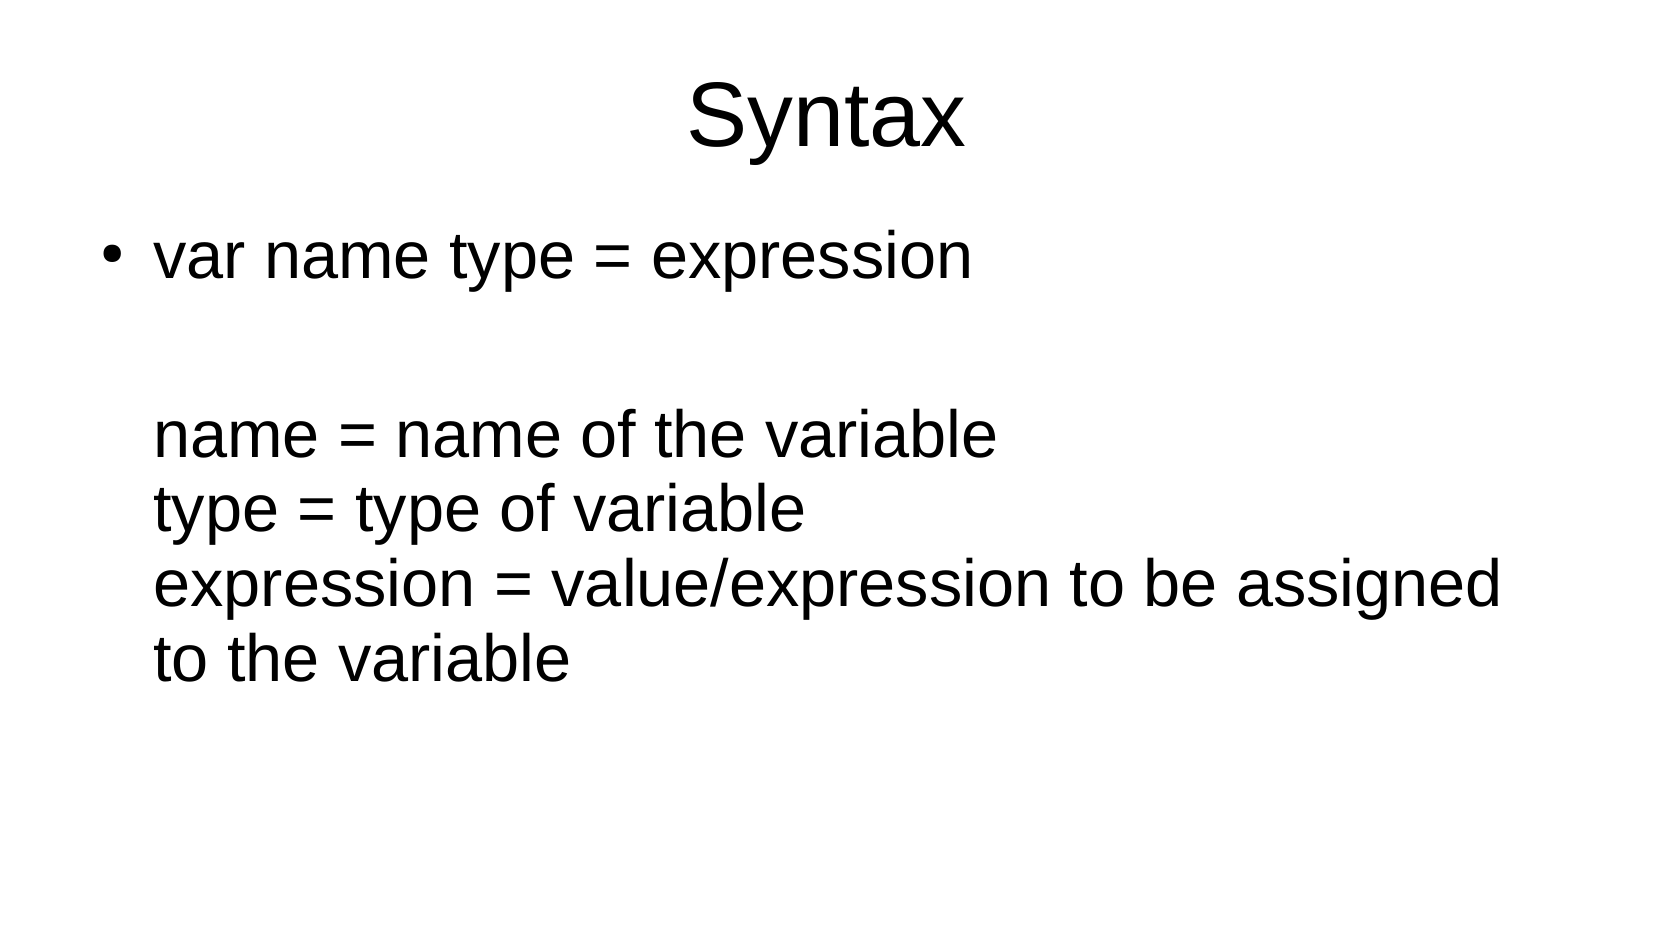

# Syntax
var name type = expression
name = name of the variable
type = type of variable
expression = value/expression to be assigned to the variable